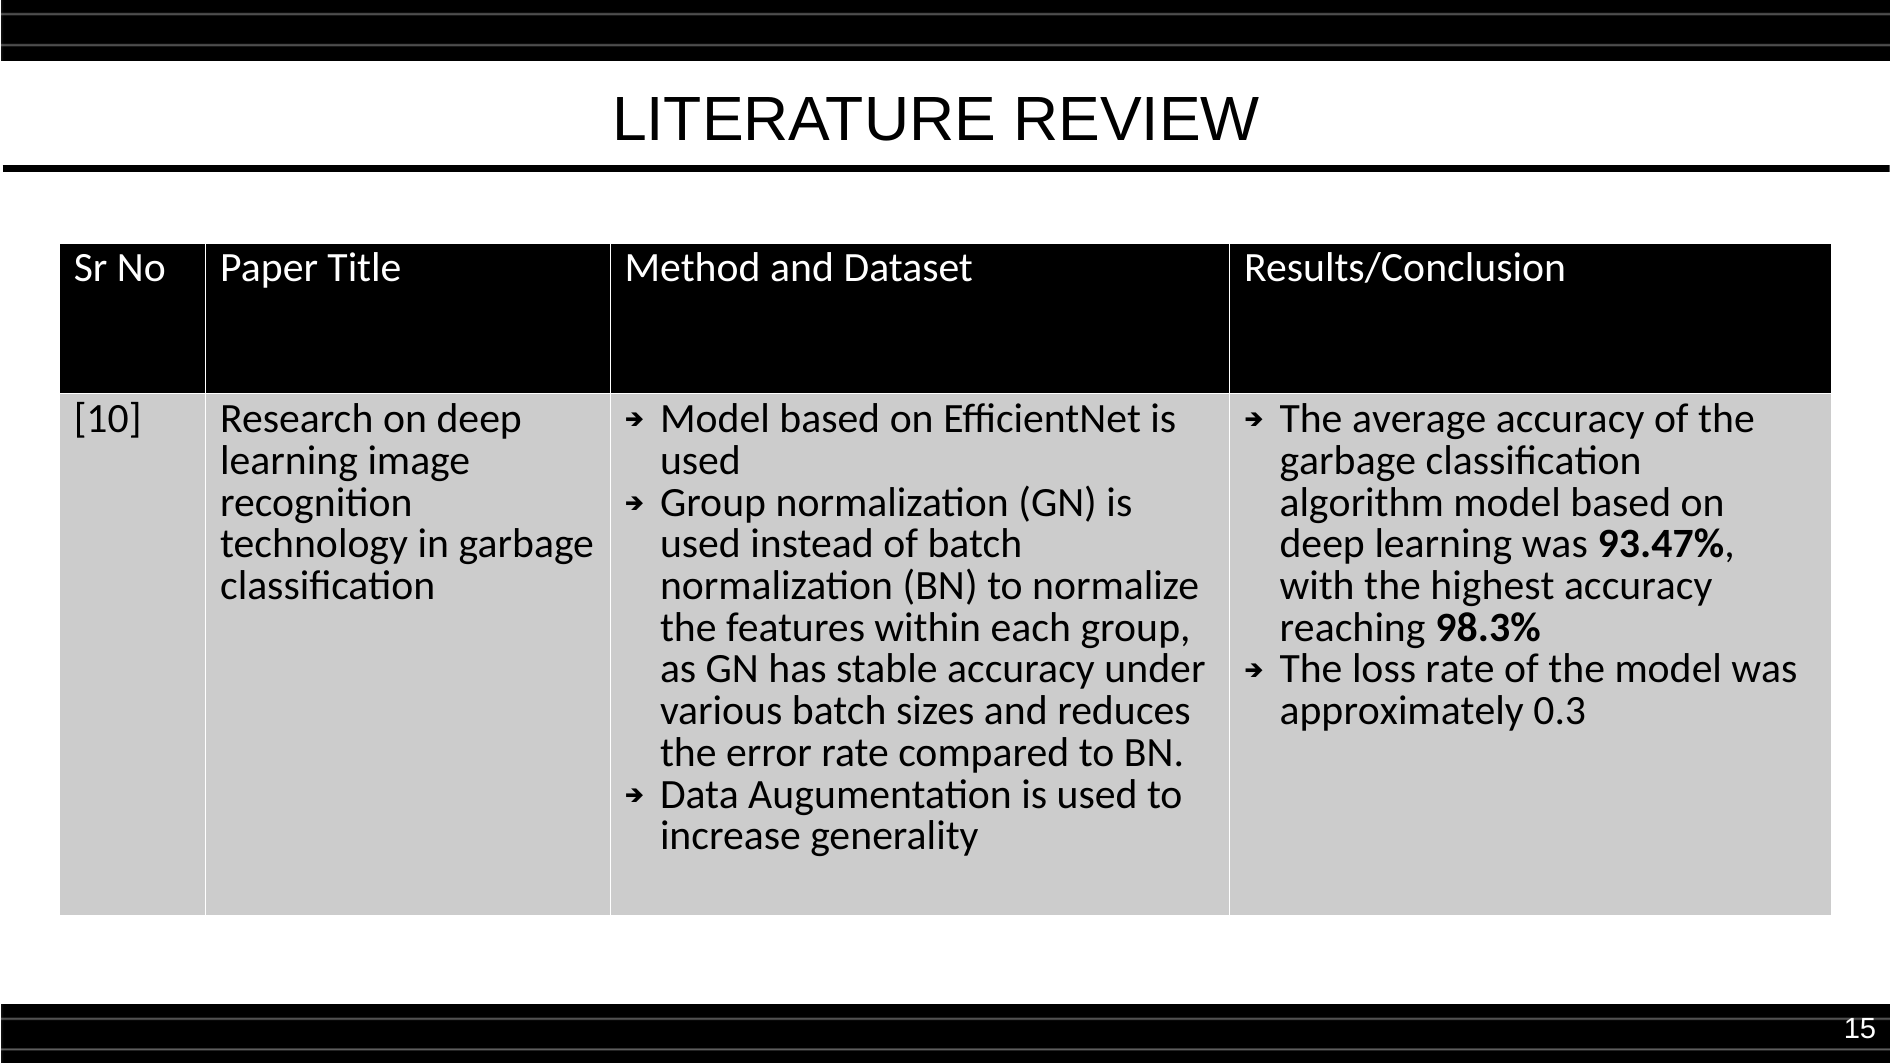

# LITERATURE REVIEW
| Sr No | Paper Title | Method and Dataset | Results/Conclusion |
| --- | --- | --- | --- |
| [10] | Research on deep learning image recognition technology in garbage classification | Model based on EfficientNet is used Group normalization (GN) is used instead of batch normalization (BN) to normalize the features within each group, as GN has stable accuracy under various batch sizes and reduces the error rate compared to BN. Data Augumentation is used to increase generality | The average accuracy of the garbage classification algorithm model based on deep learning was 93.47%, with the highest accuracy reaching 98.3% The loss rate of the model was approximately 0.3 |